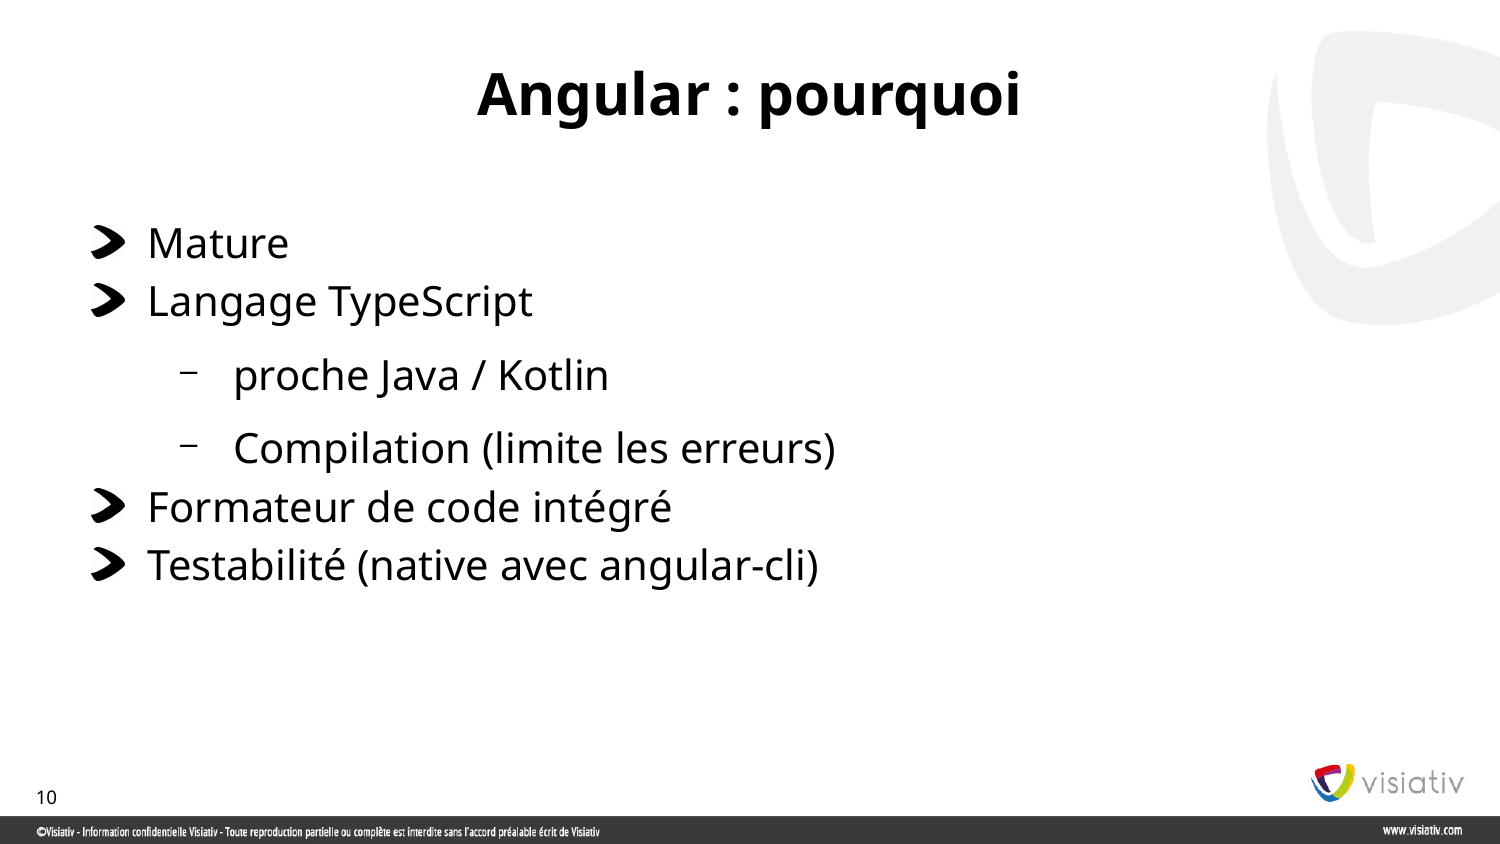

Angular : pourquoi
# Mature
Langage TypeScript
proche Java / Kotlin
Compilation (limite les erreurs)
Formateur de code intégré
Testabilité (native avec angular-cli)